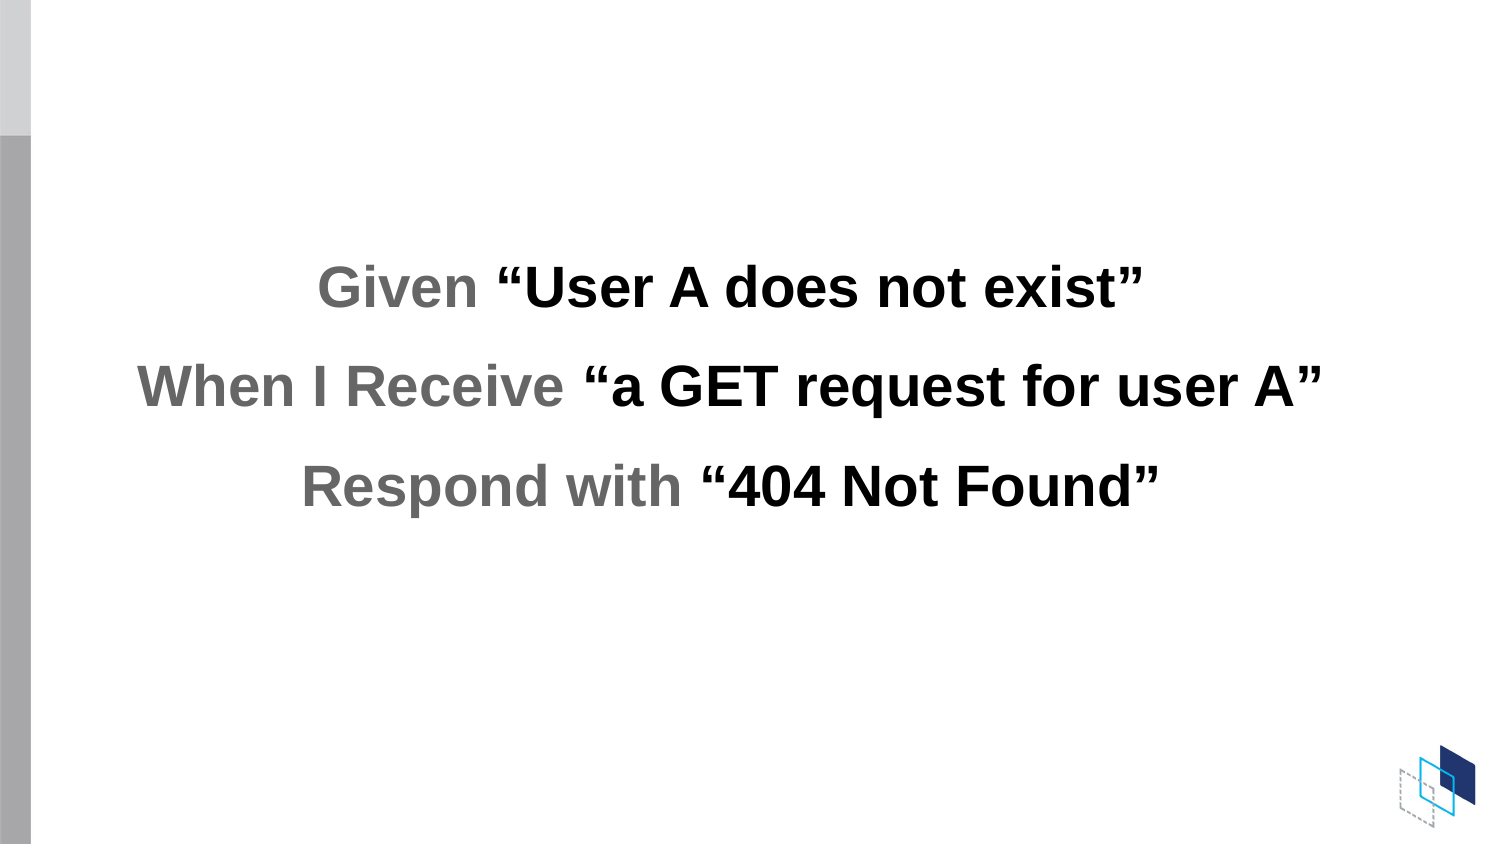

# Given “User A does not exist”
When I Receive “a GET request for user A”
Respond with “404 Not Found”